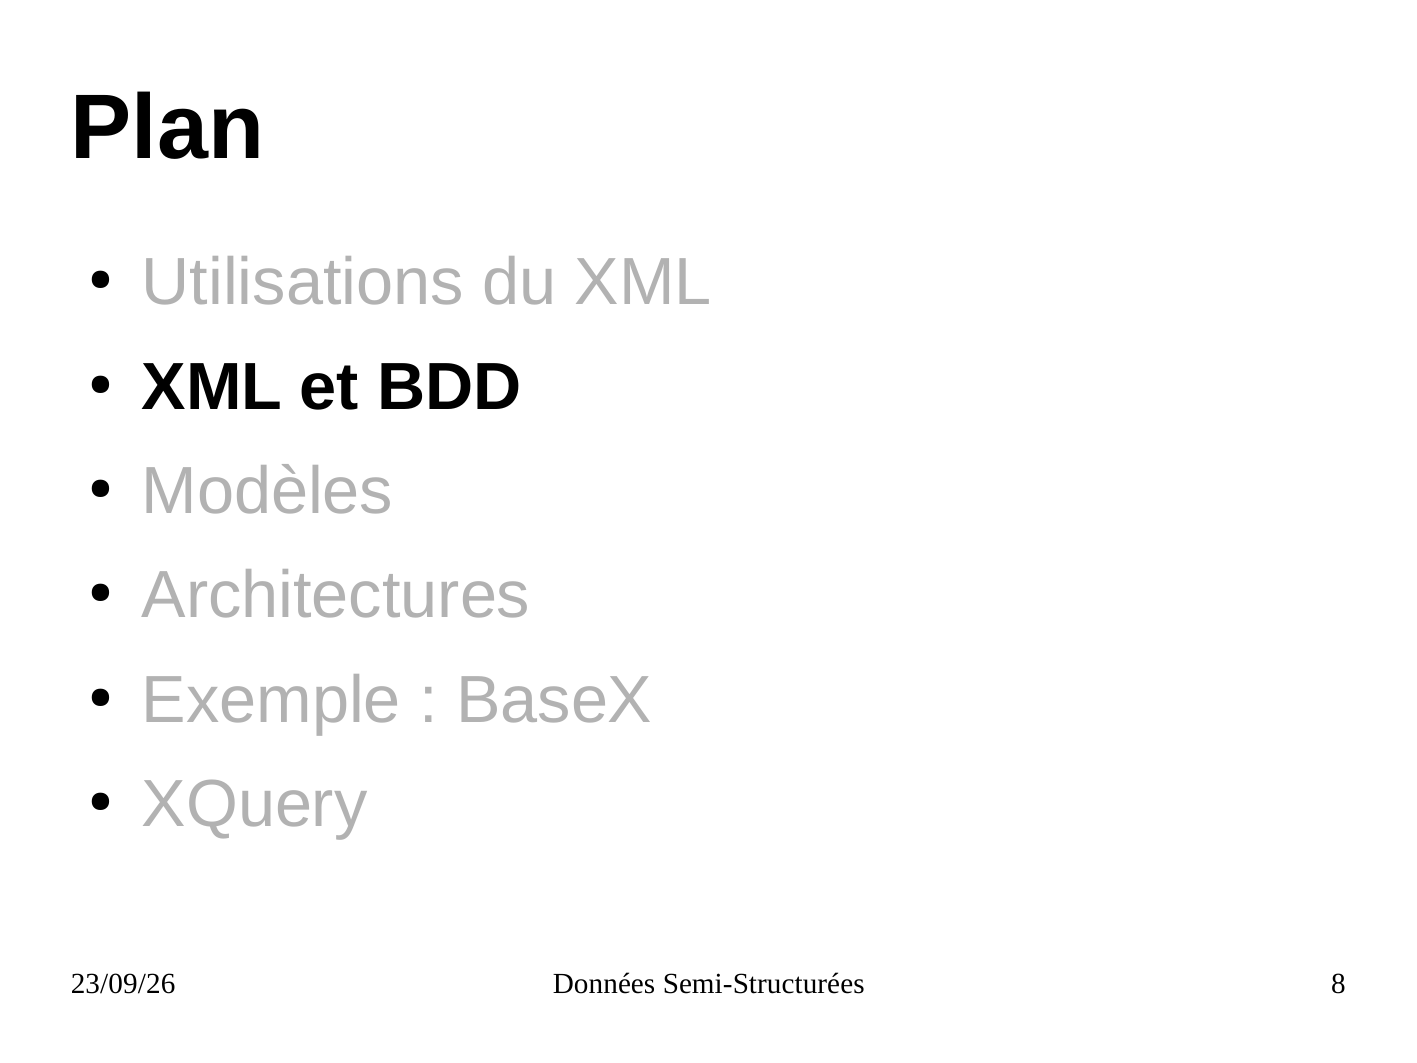

# Plan
Utilisations du XML
XML et BDD
Modèles
Architectures
Exemple : BaseX
XQuery
Données Semi-Structurées
8